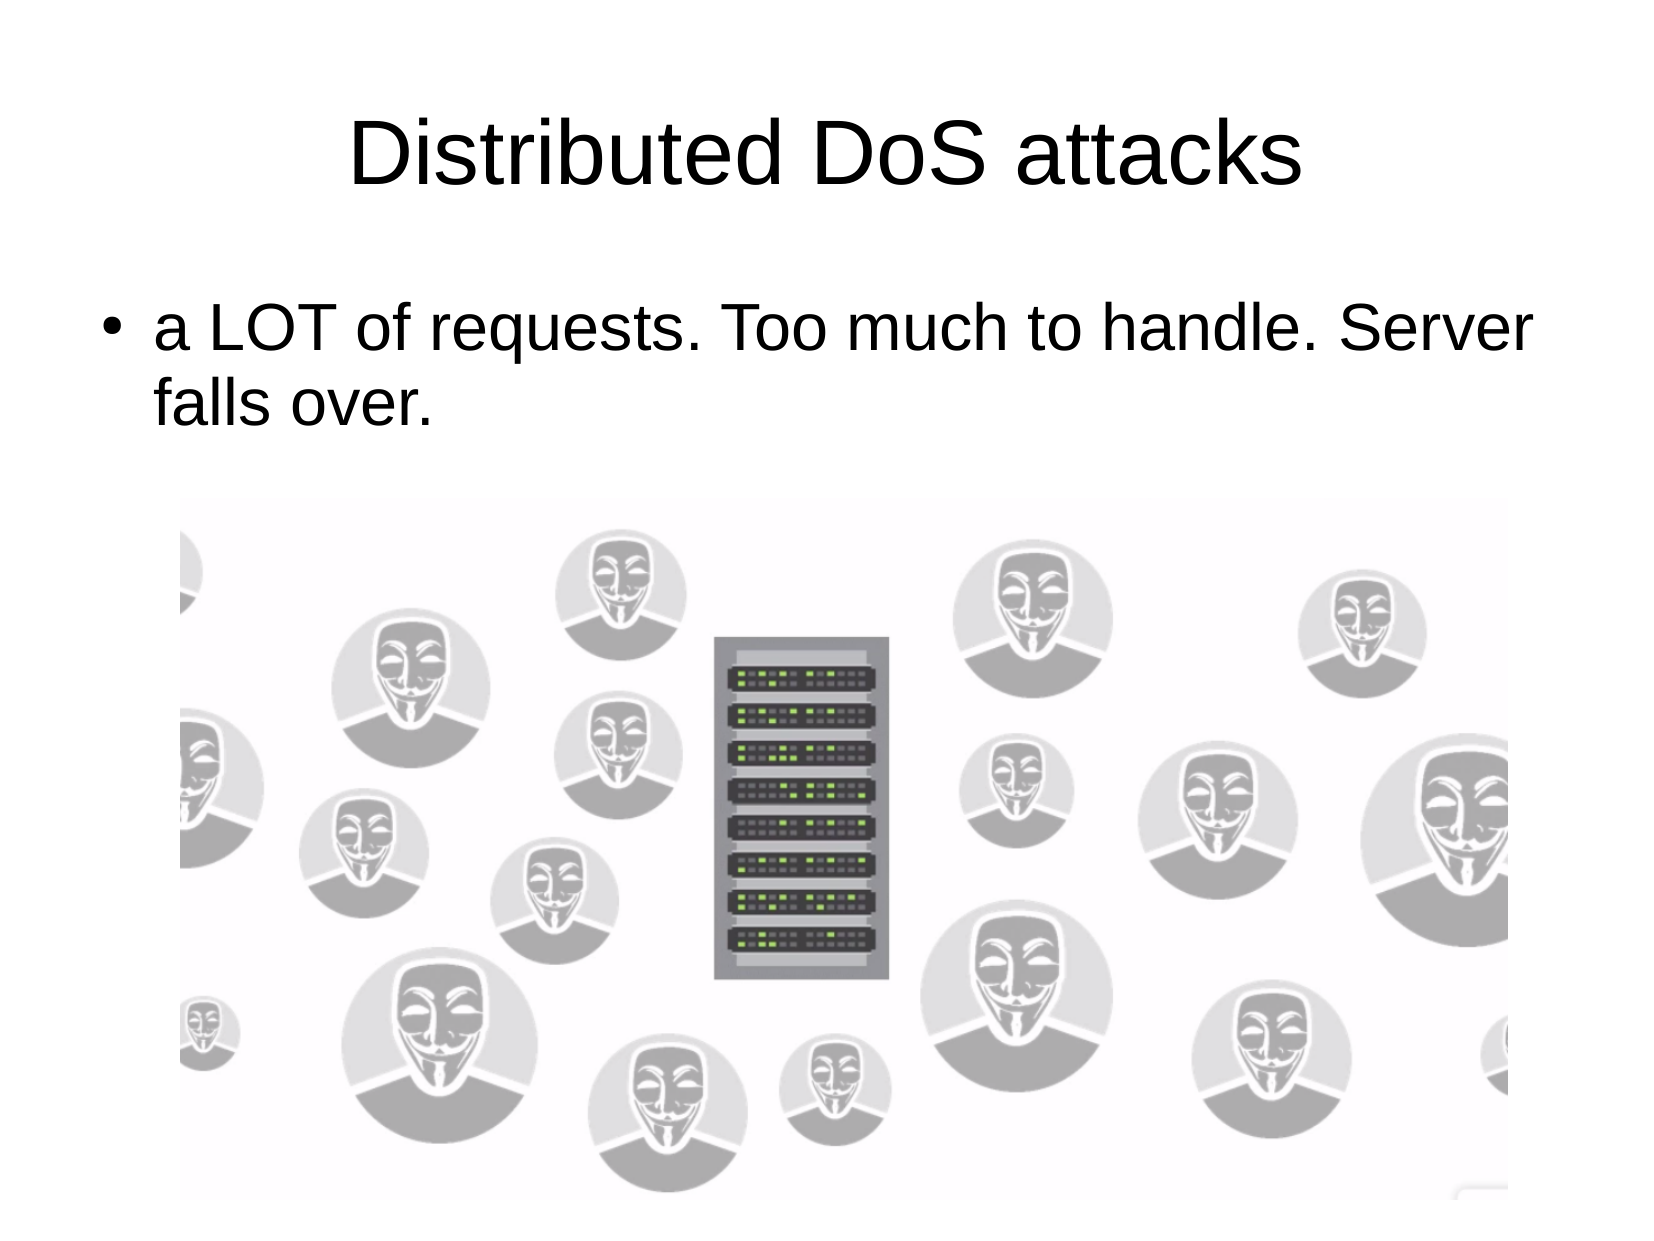

# Distributed DoS attacks
a LOT of requests. Too much to handle. Server falls over.